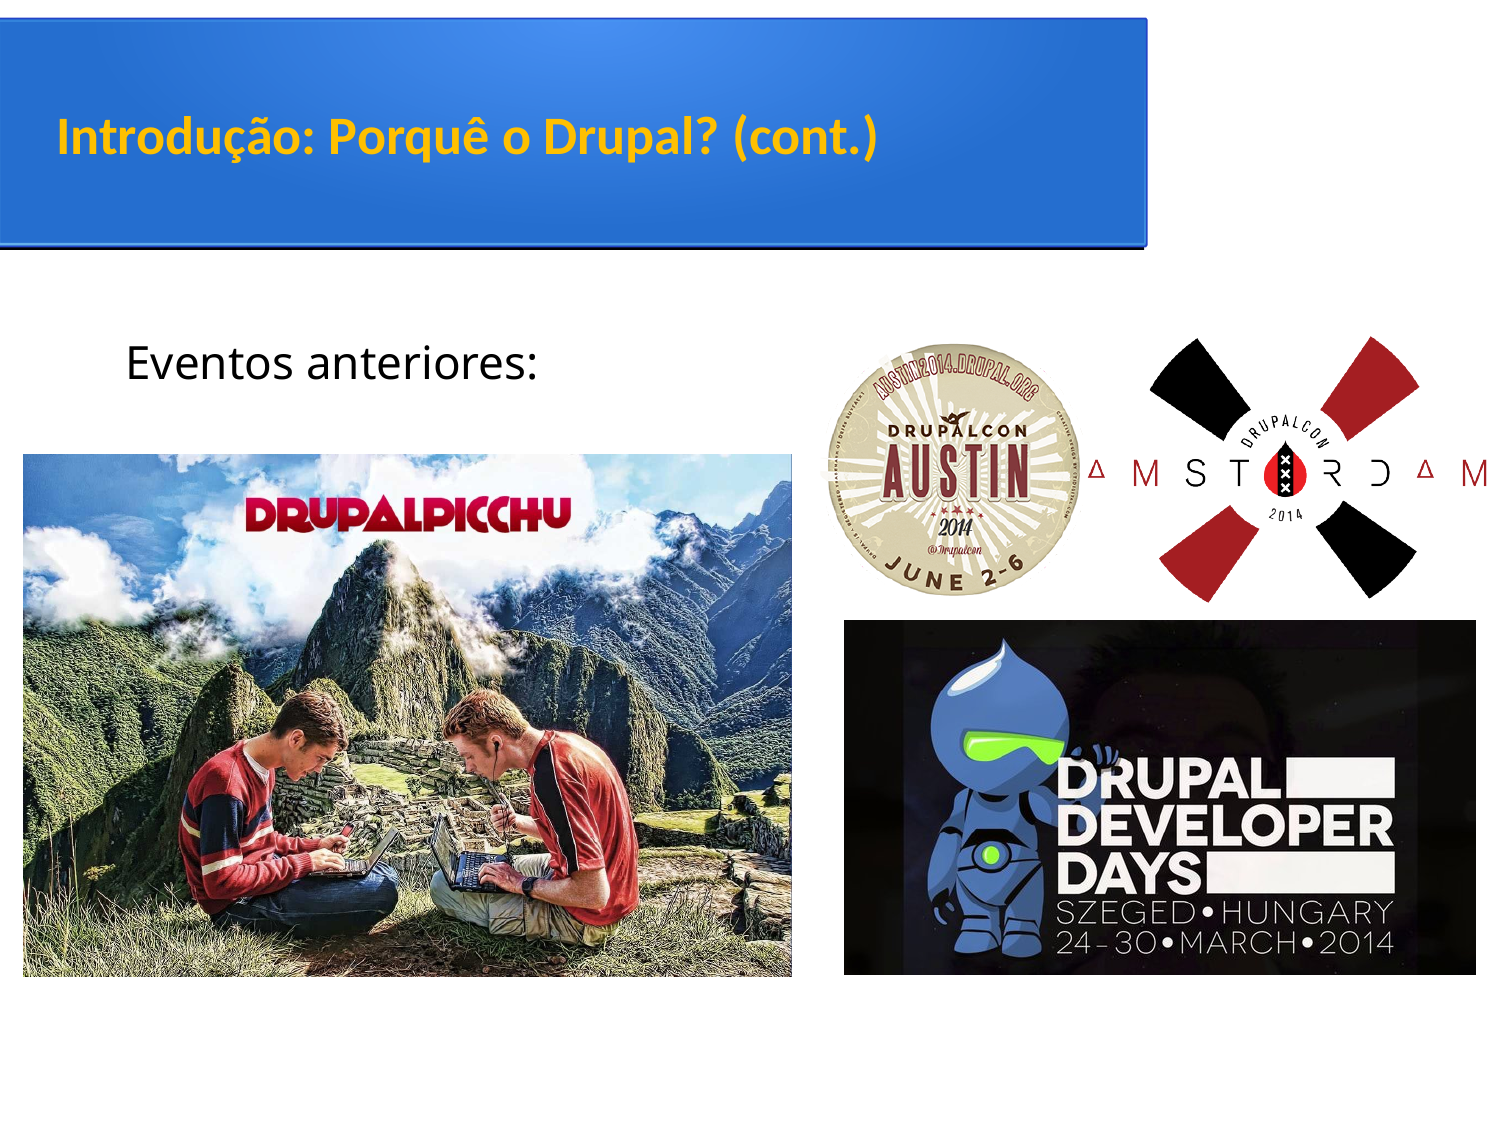

# Introdução: Porquê o Drupal? (cont.)
Eventos anteriores: